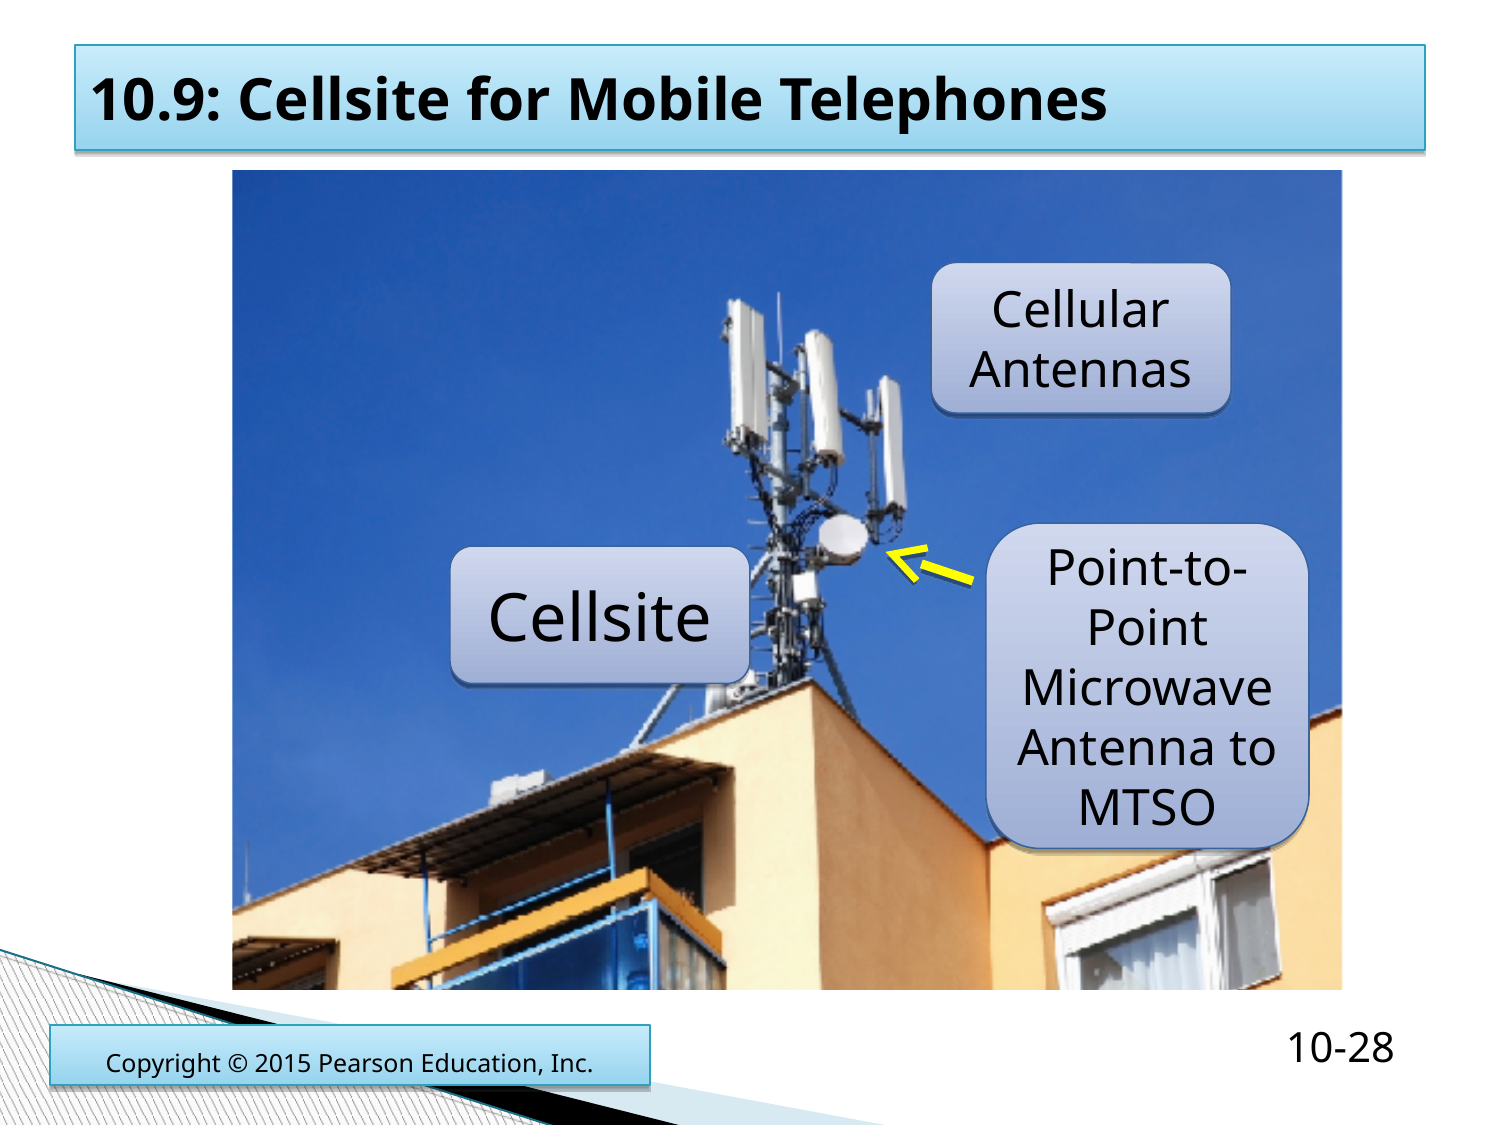

# 10.9: Cellsite for Mobile Telephones
Cellular
Antennas
Point-to-Point Microwave
Antenna to MTSO
Cellsite
Copyright © 2015 Pearson Education, Inc.